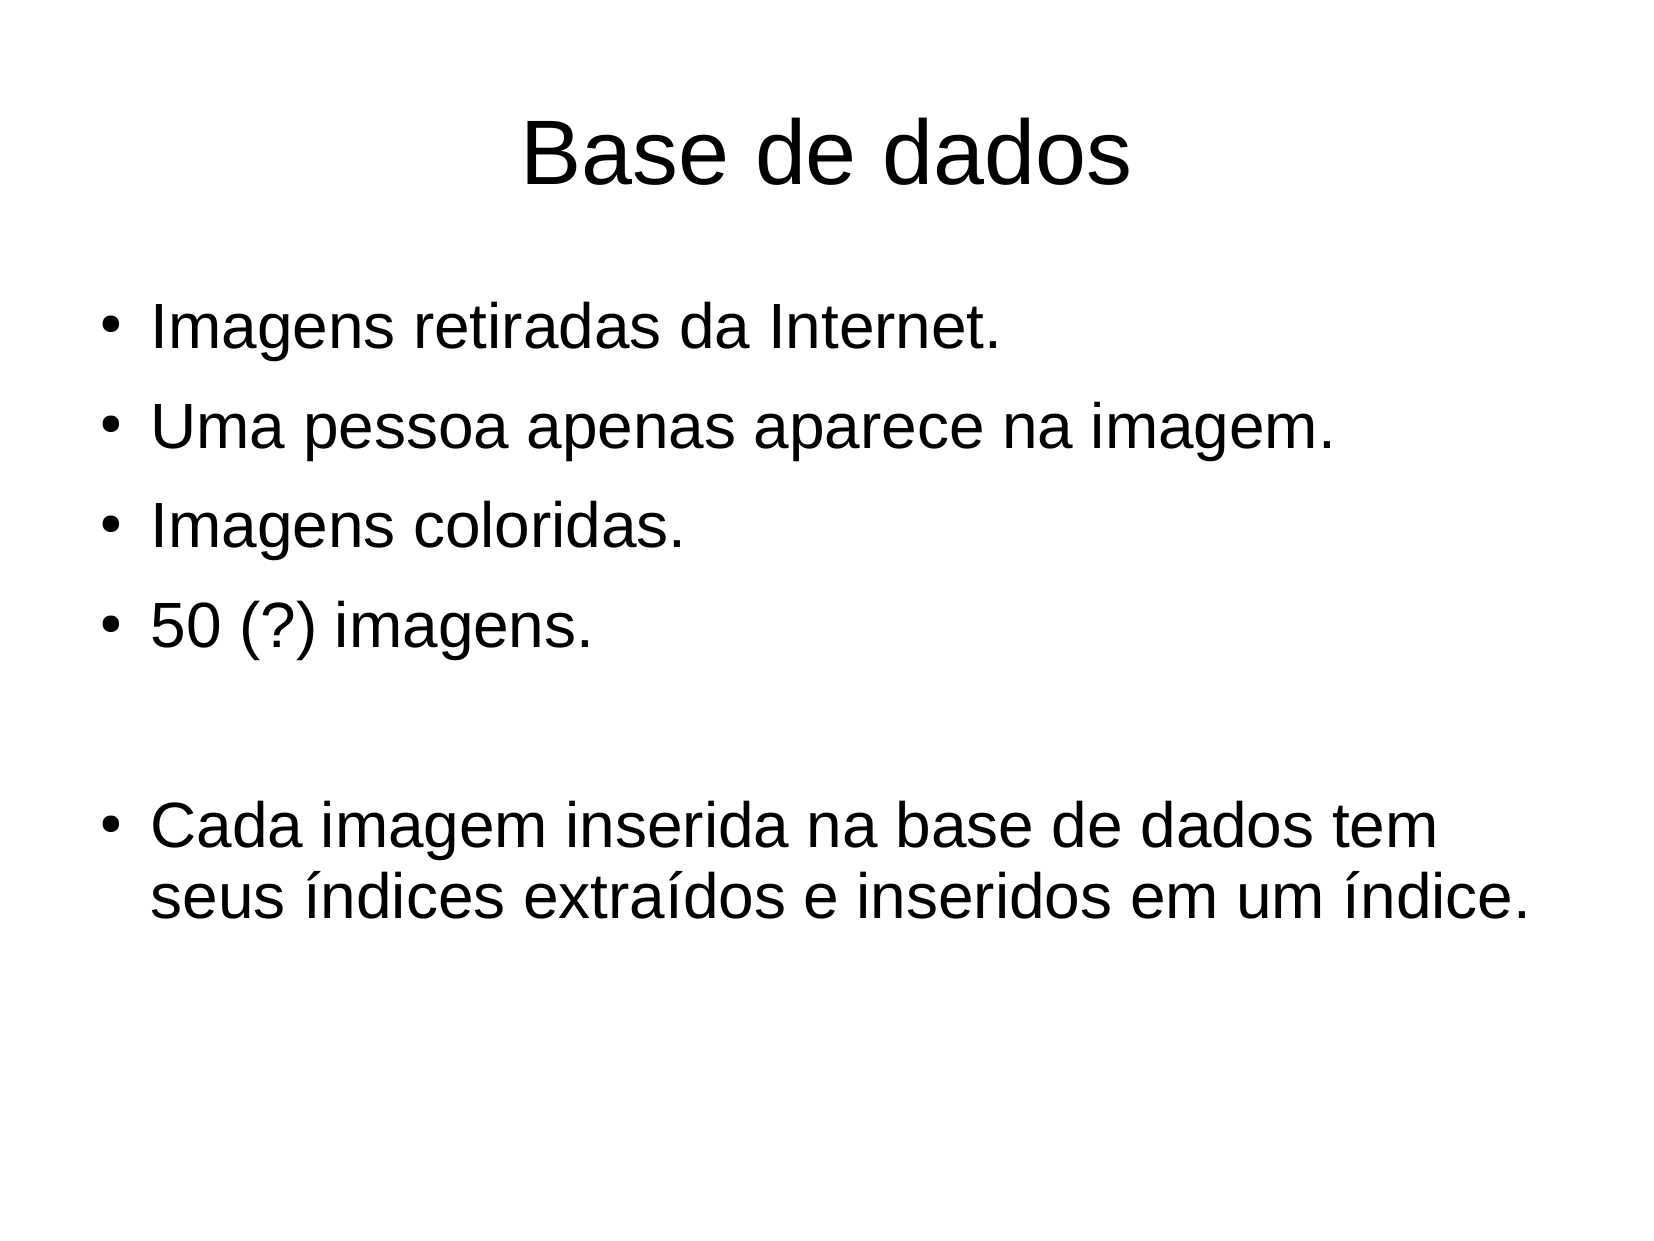

# Base de dados
Imagens retiradas da Internet.
Uma pessoa apenas aparece na imagem.
Imagens coloridas.
50 (?) imagens.
Cada imagem inserida na base de dados tem seus índices extraídos e inseridos em um índice.